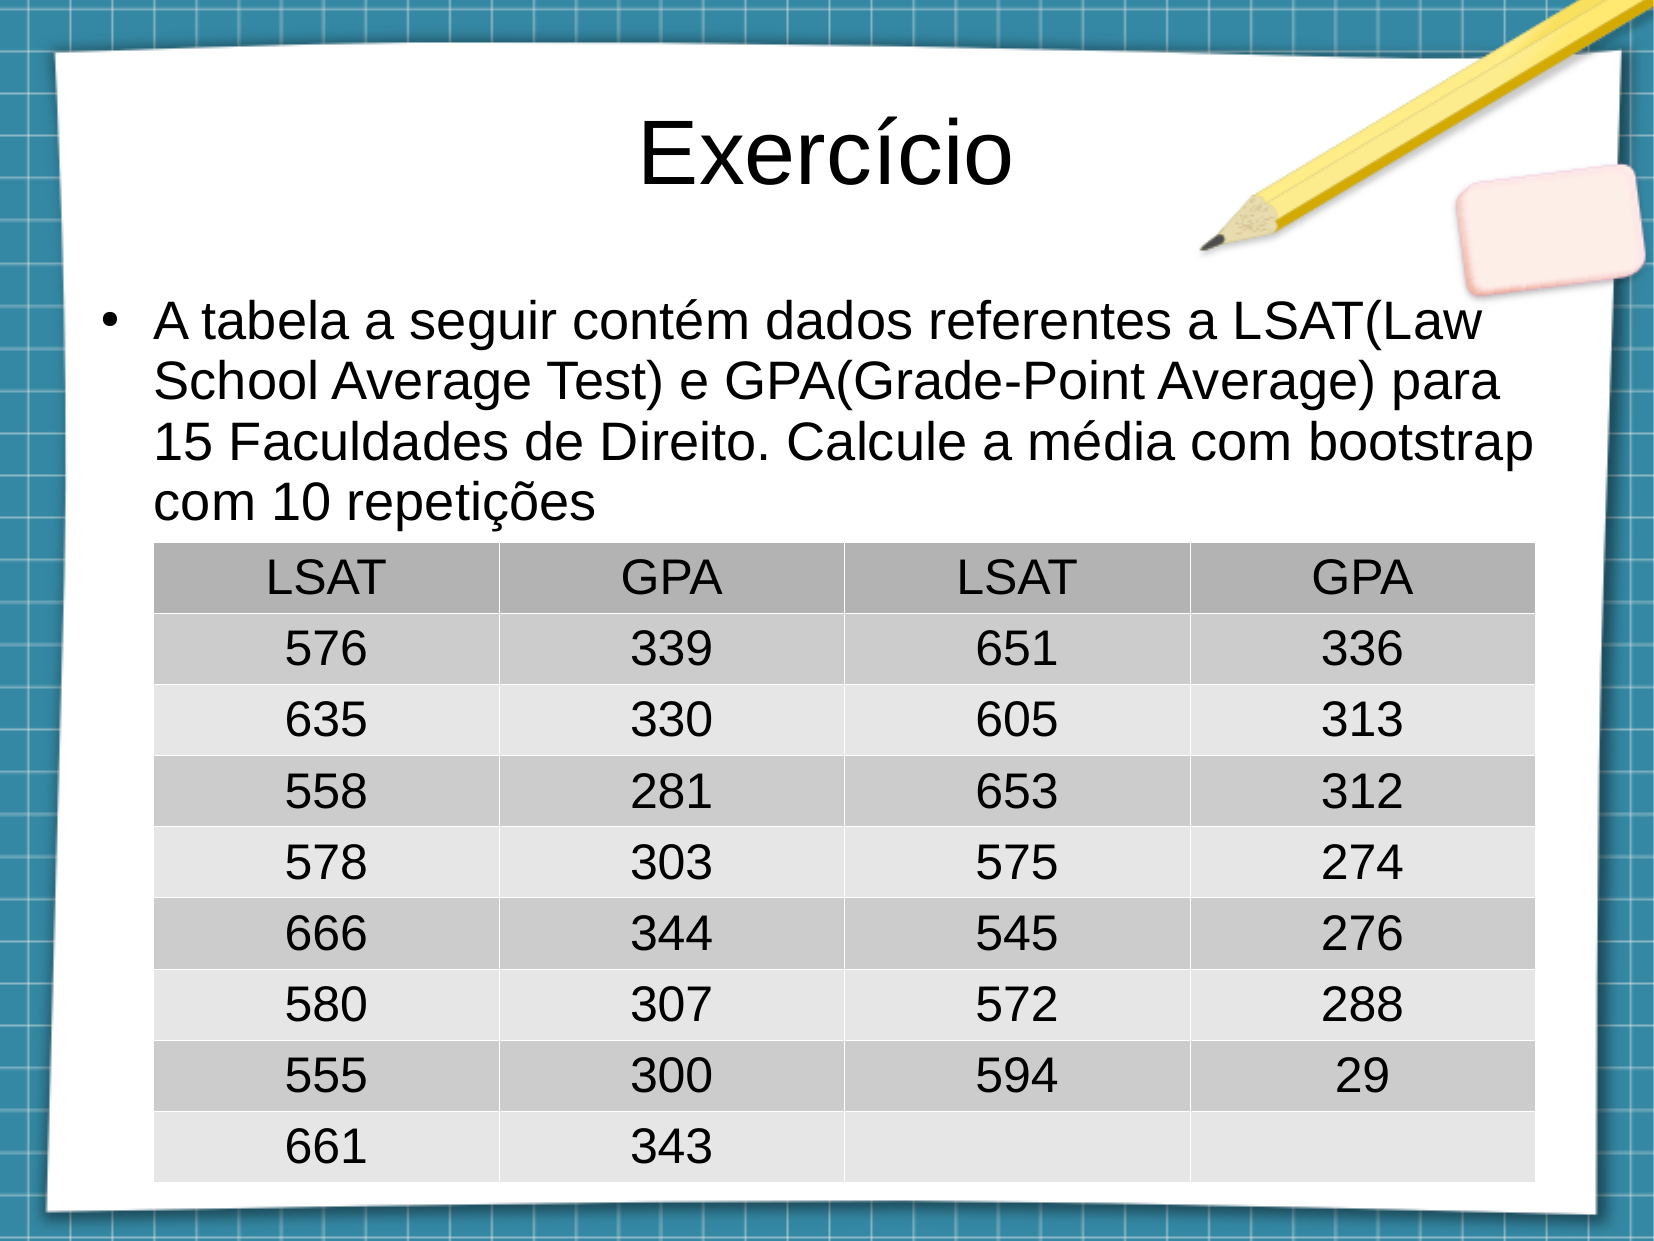

# Exercício
A tabela a seguir contém dados referentes a LSAT(Law School Average Test) e GPA(Grade-Point Average) para 15 Faculdades de Direito. Calcule a média com bootstrap com 10 repetições
| LSAT | GPA | LSAT | GPA |
| --- | --- | --- | --- |
| 576 | 339 | 651 | 336 |
| 635 | 330 | 605 | 313 |
| 558 | 281 | 653 | 312 |
| 578 | 303 | 575 | 274 |
| 666 | 344 | 545 | 276 |
| 580 | 307 | 572 | 288 |
| 555 | 300 | 594 | 29 |
| 661 | 343 | | |